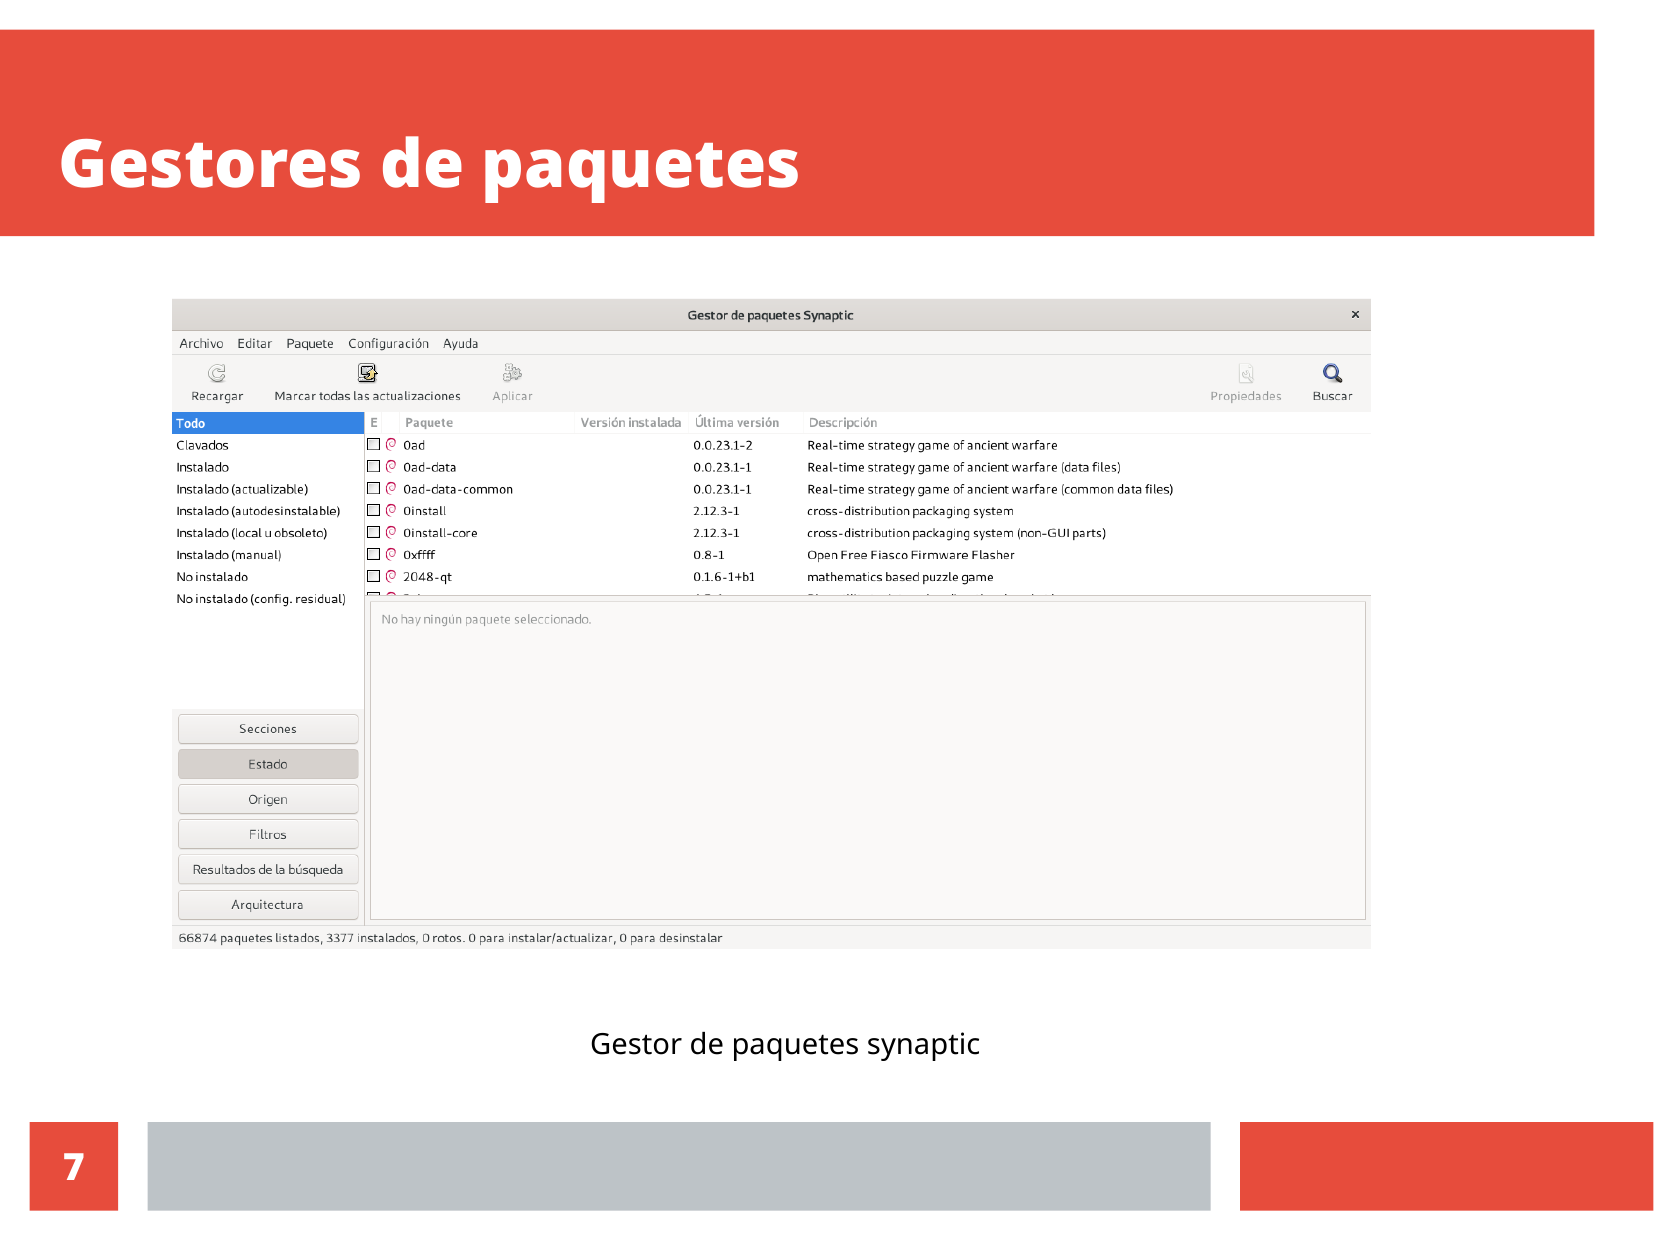

# Gestores de paquetes
Gestor de paquetes synaptic
7